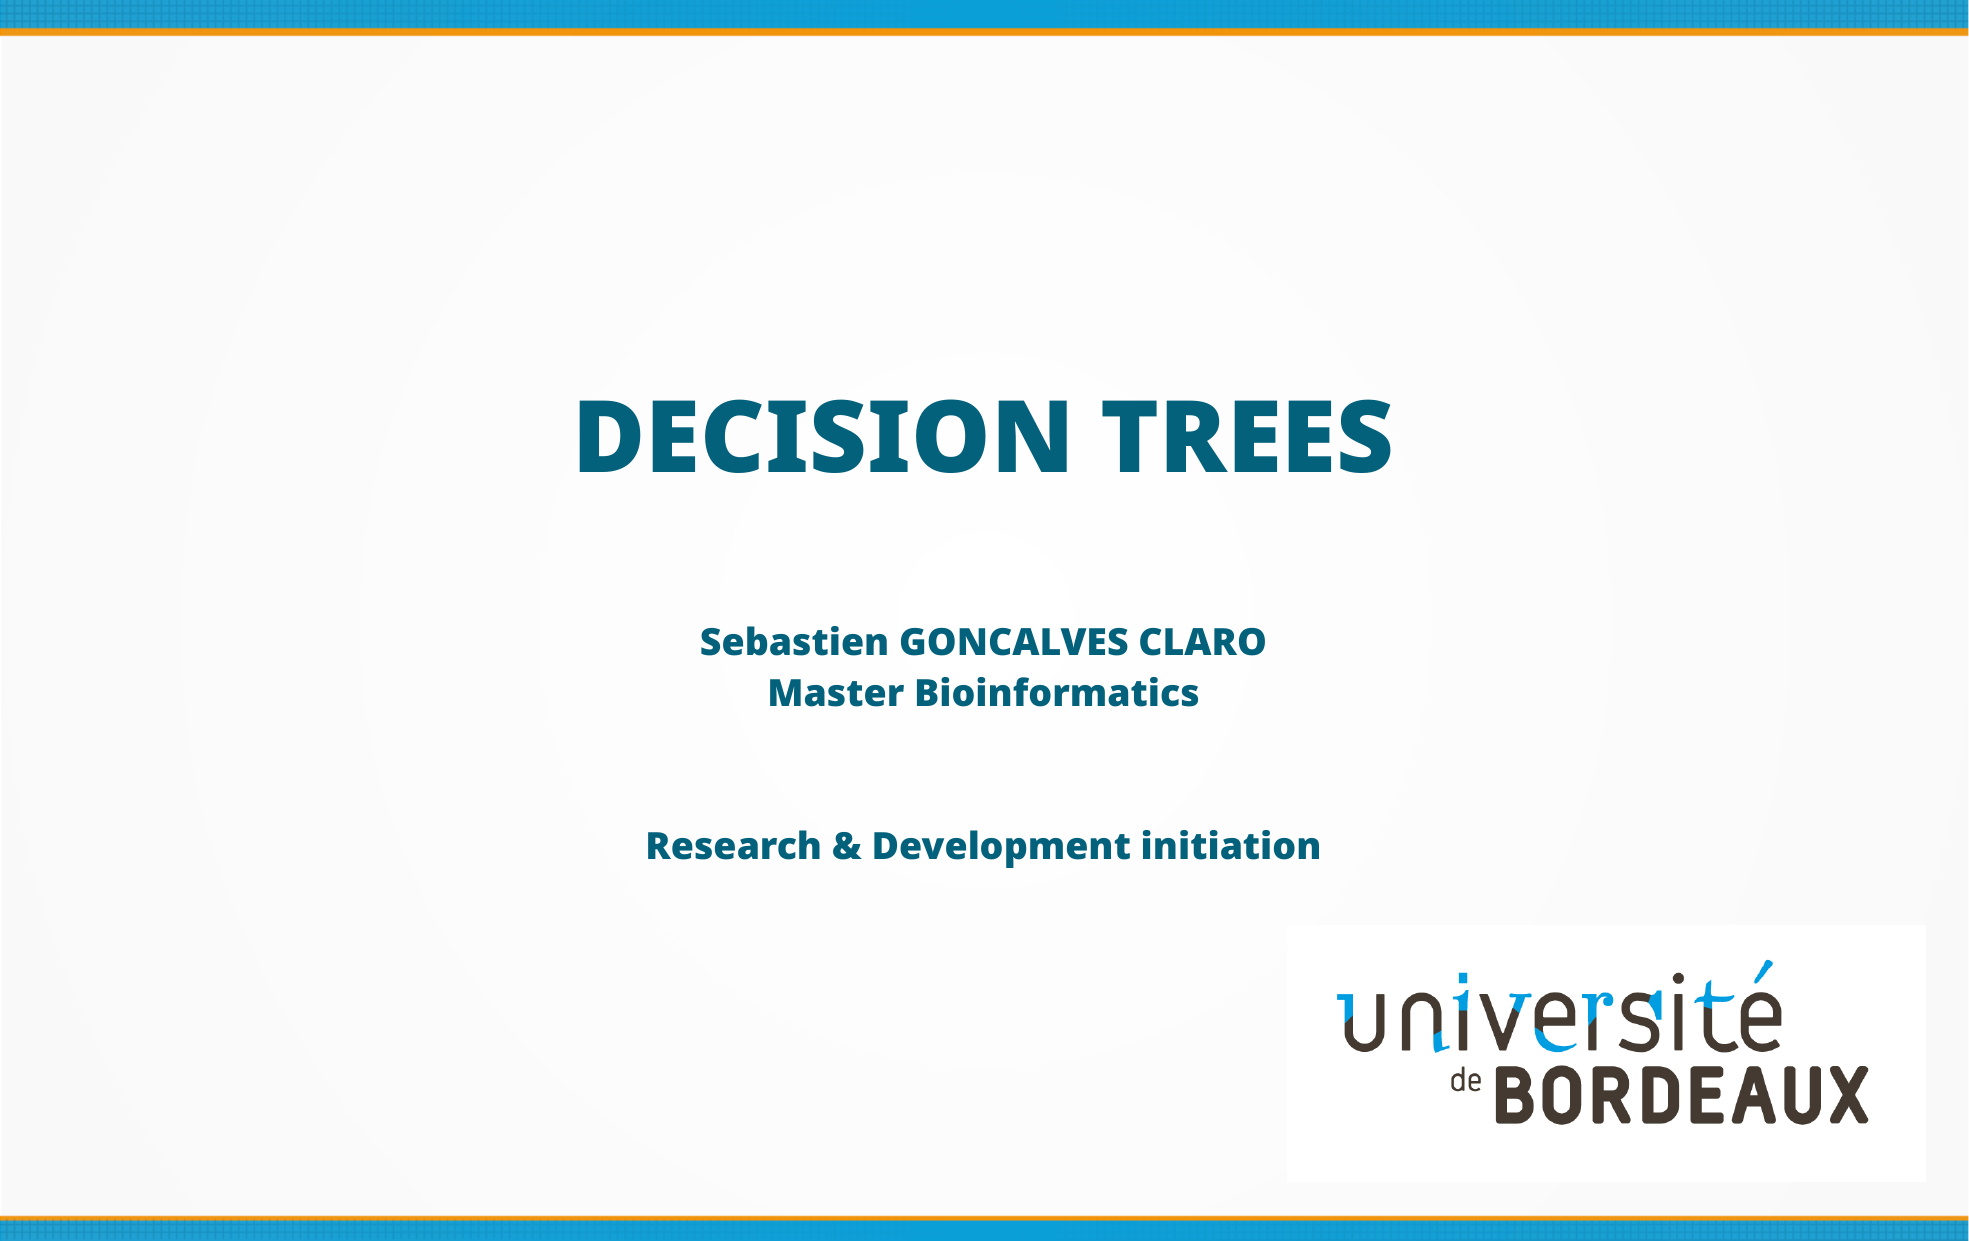

# DECISION TREES
Sebastien GONCALVES CLARO
Master Bioinformatics
Research & Development initiation